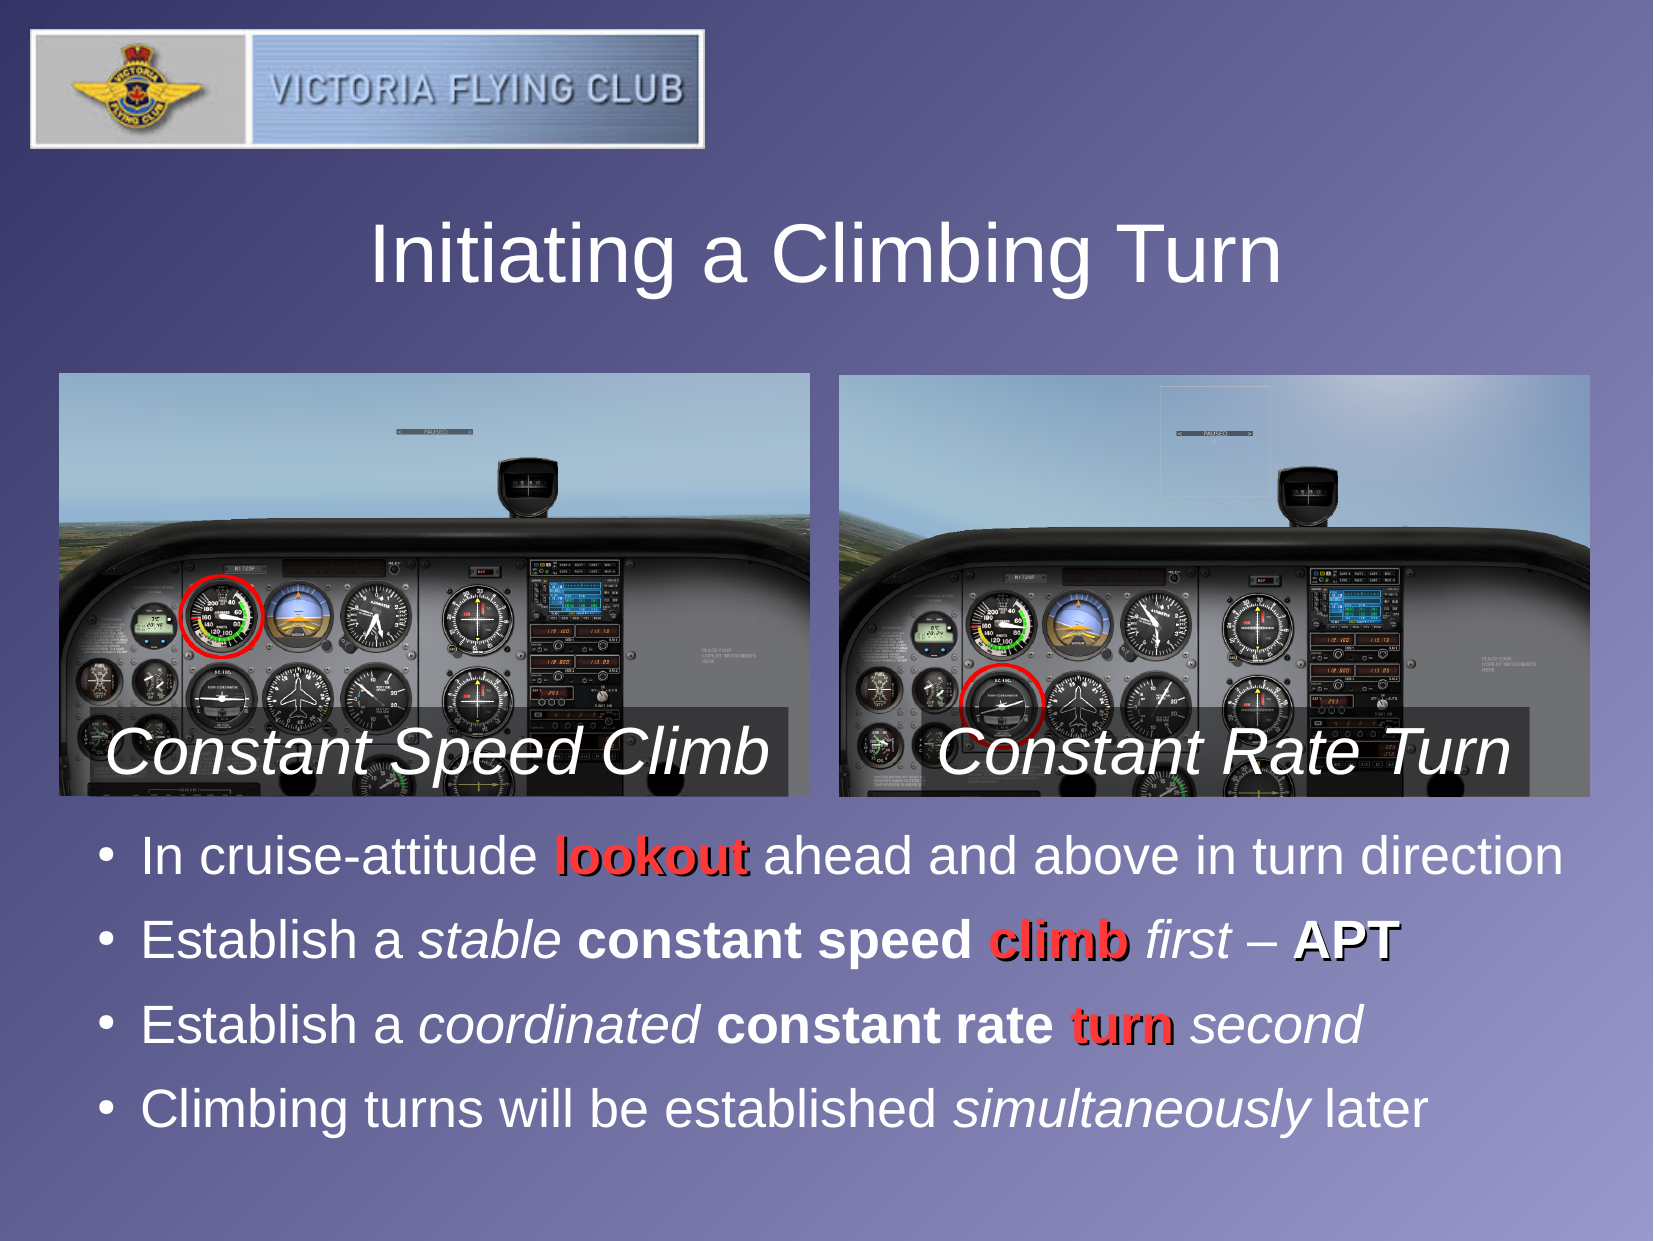

# Initiating a Climbing Turn
Constant Rate Turn
Constant Speed Climb
In cruise-attitude lookout ahead and above in turn direction
Establish a stable constant speed climb first – APT
Establish a coordinated constant rate turn second
Climbing turns will be established simultaneously later